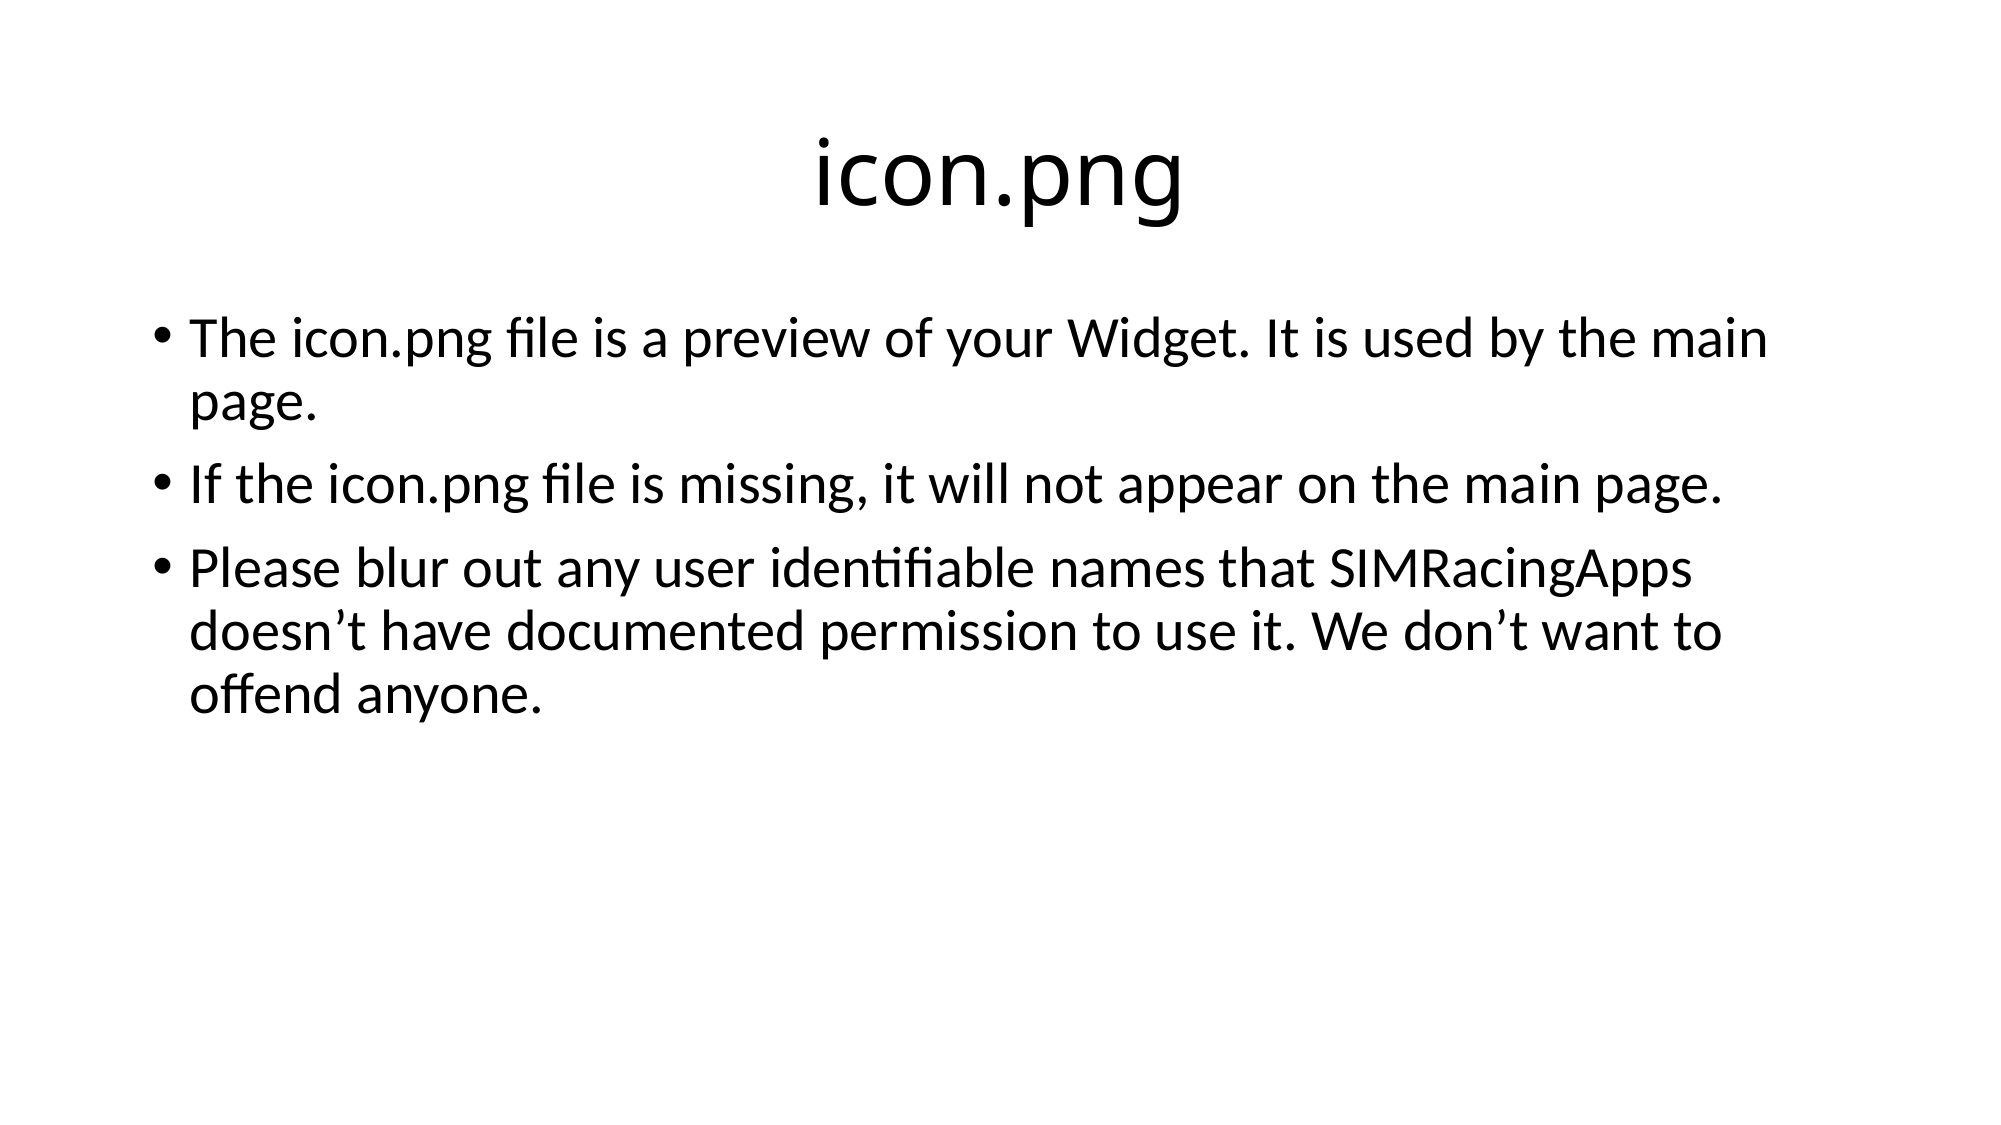

# icon.png
The icon.png file is a preview of your Widget. It is used by the main page.
If the icon.png file is missing, it will not appear on the main page.
Please blur out any user identifiable names that SIMRacingApps doesn’t have documented permission to use it. We don’t want to offend anyone.